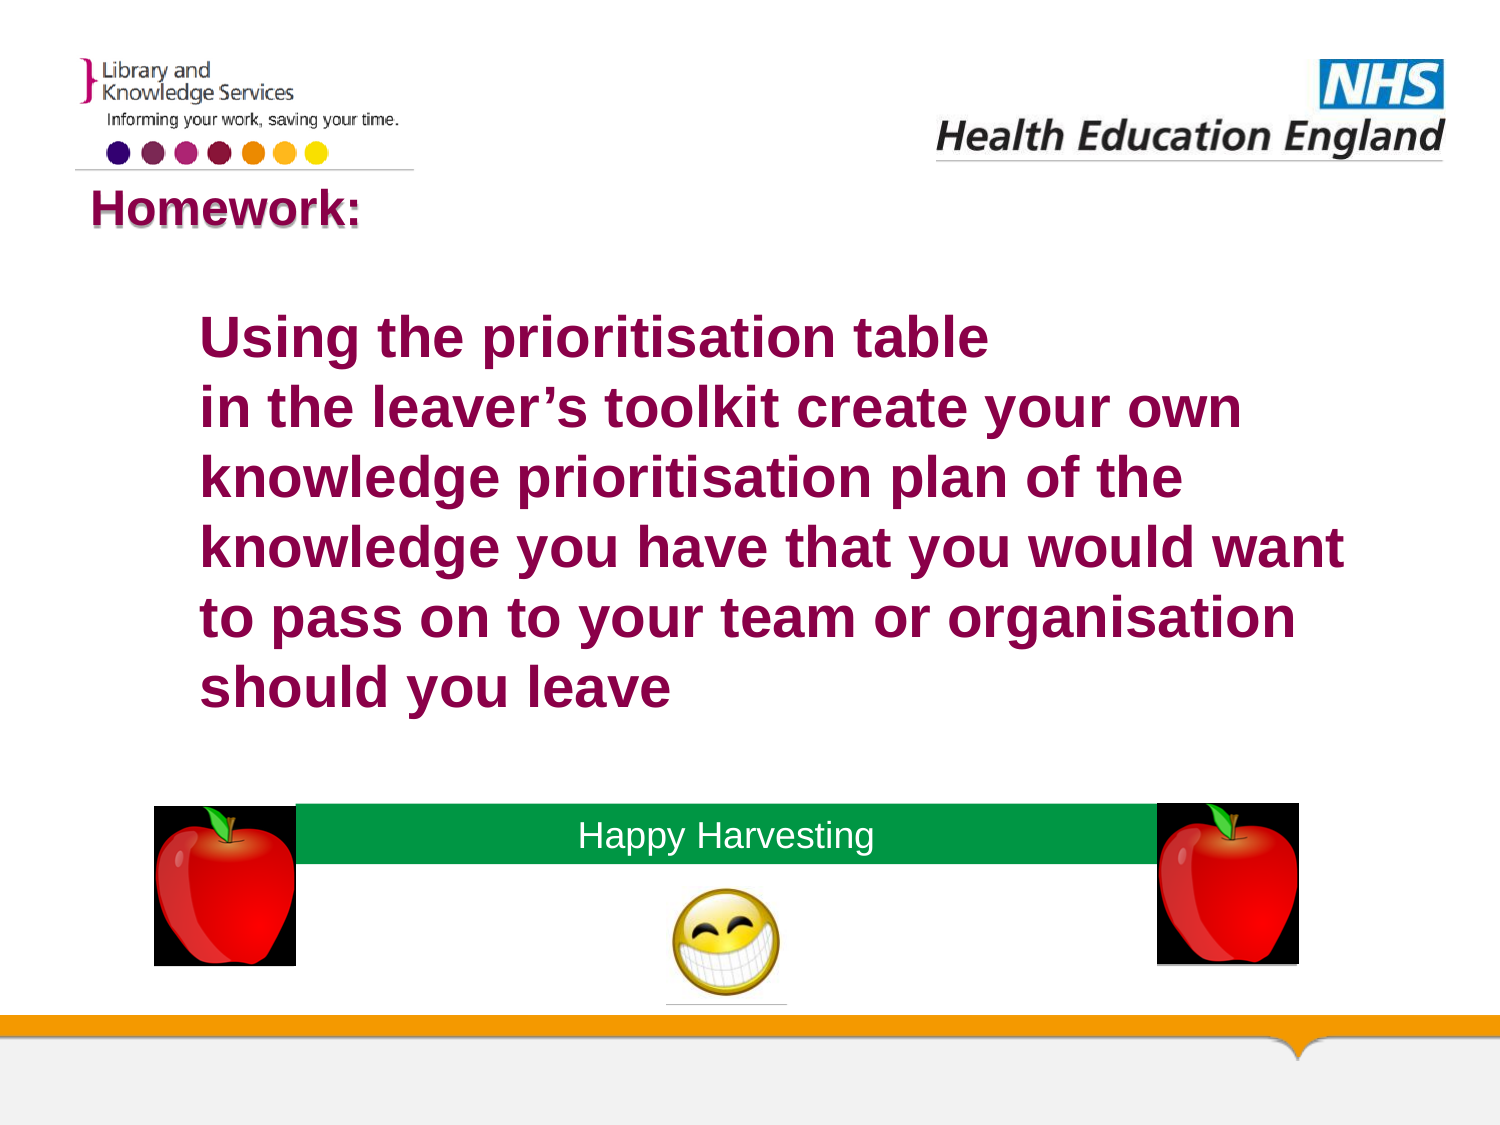

# Homework:
Using the prioritisation table
in the leaver’s toolkit create your own knowledge prioritisation plan of the knowledge you have that you would want to pass on to your team or organisation should you leave
Happy Harvesting